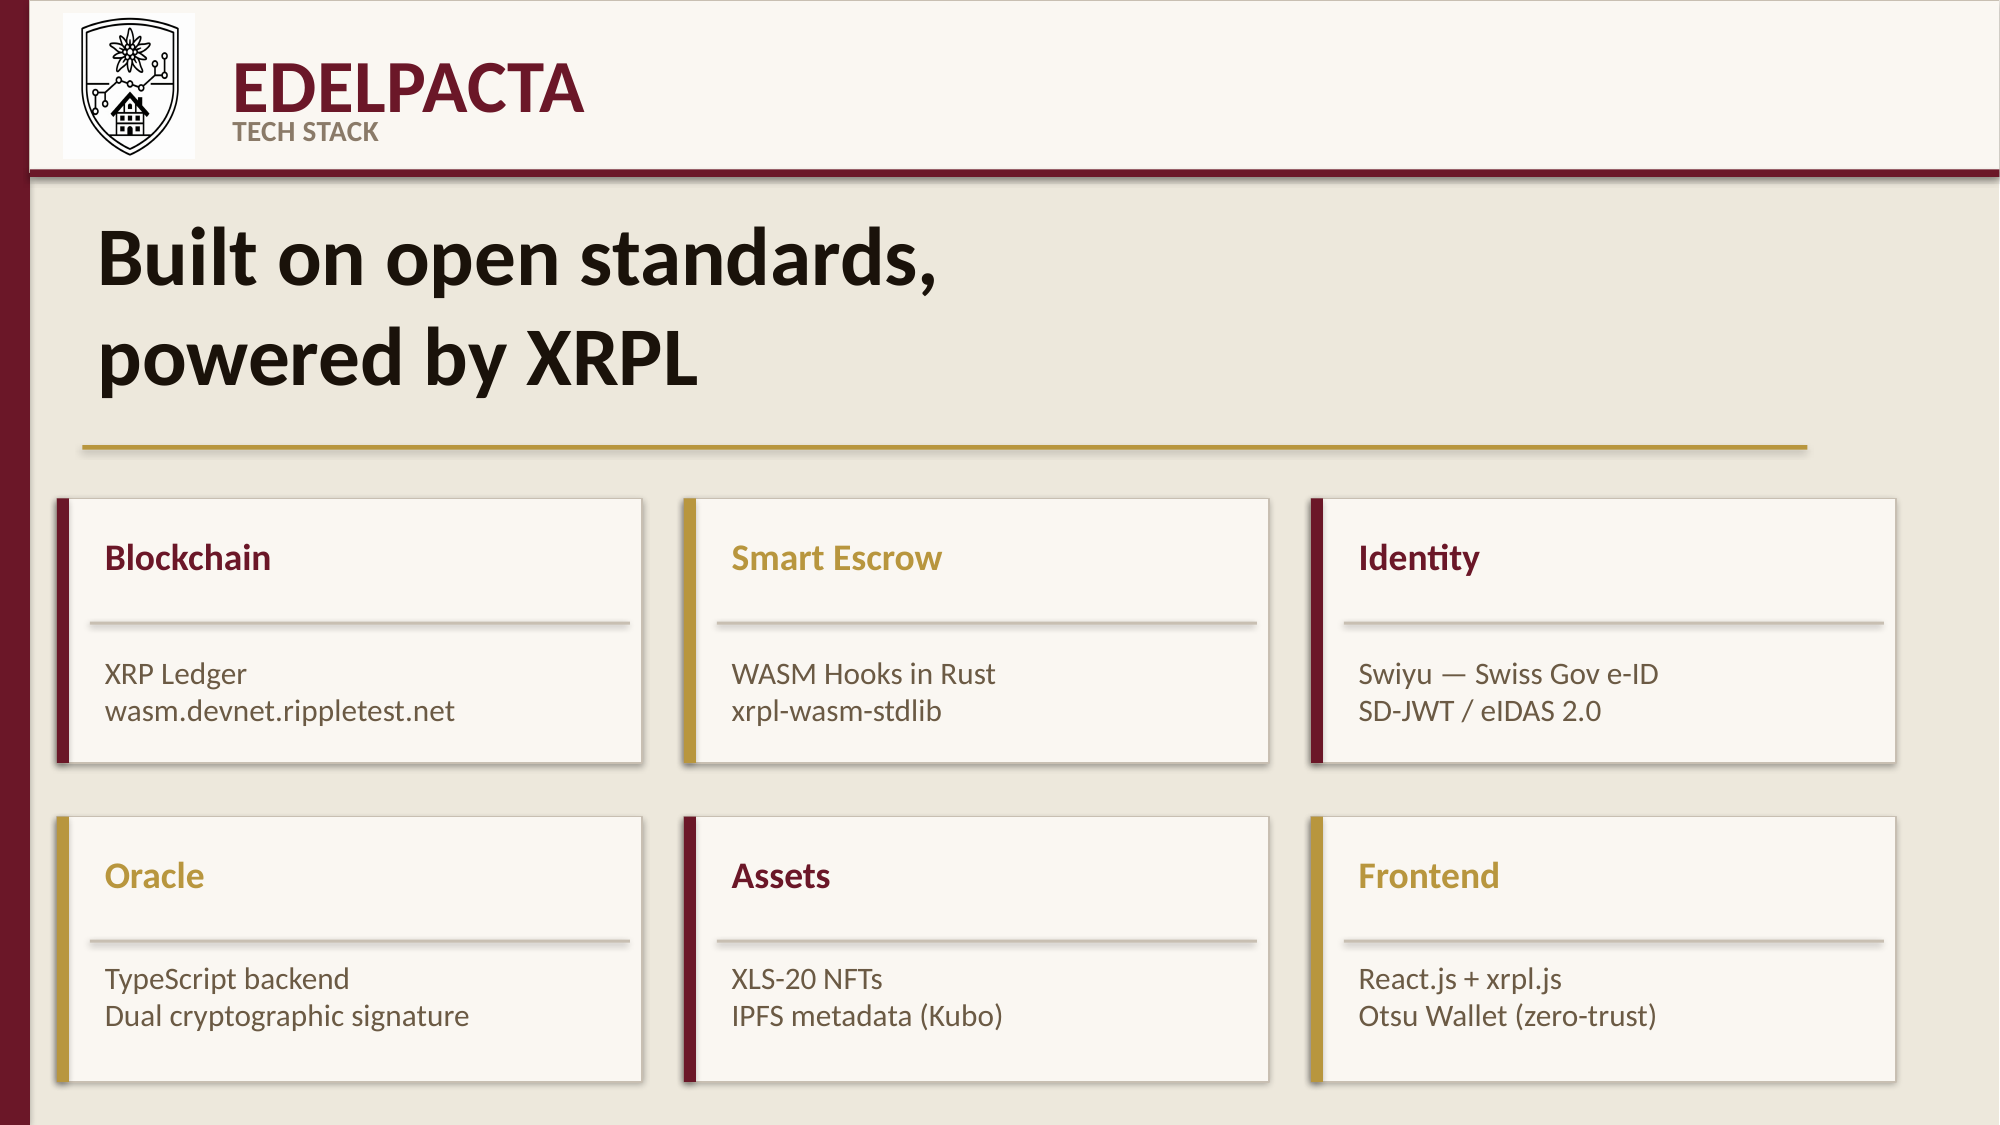

EDELPACTA
TECH STACK
Built on open standards,
powered by XRPL
Blockchain
Smart Escrow
Identity
XRP Ledger
wasm.devnet.rippletest.net
WASM Hooks in Rust
xrpl-wasm-stdlib
Swiyu — Swiss Gov e-ID
SD-JWT / eIDAS 2.0
Oracle
Assets
Frontend
TypeScript backend
Dual cryptographic signature
XLS-20 NFTs
IPFS metadata (Kubo)
React.js + xrpl.js
Otsu Wallet (zero-trust)